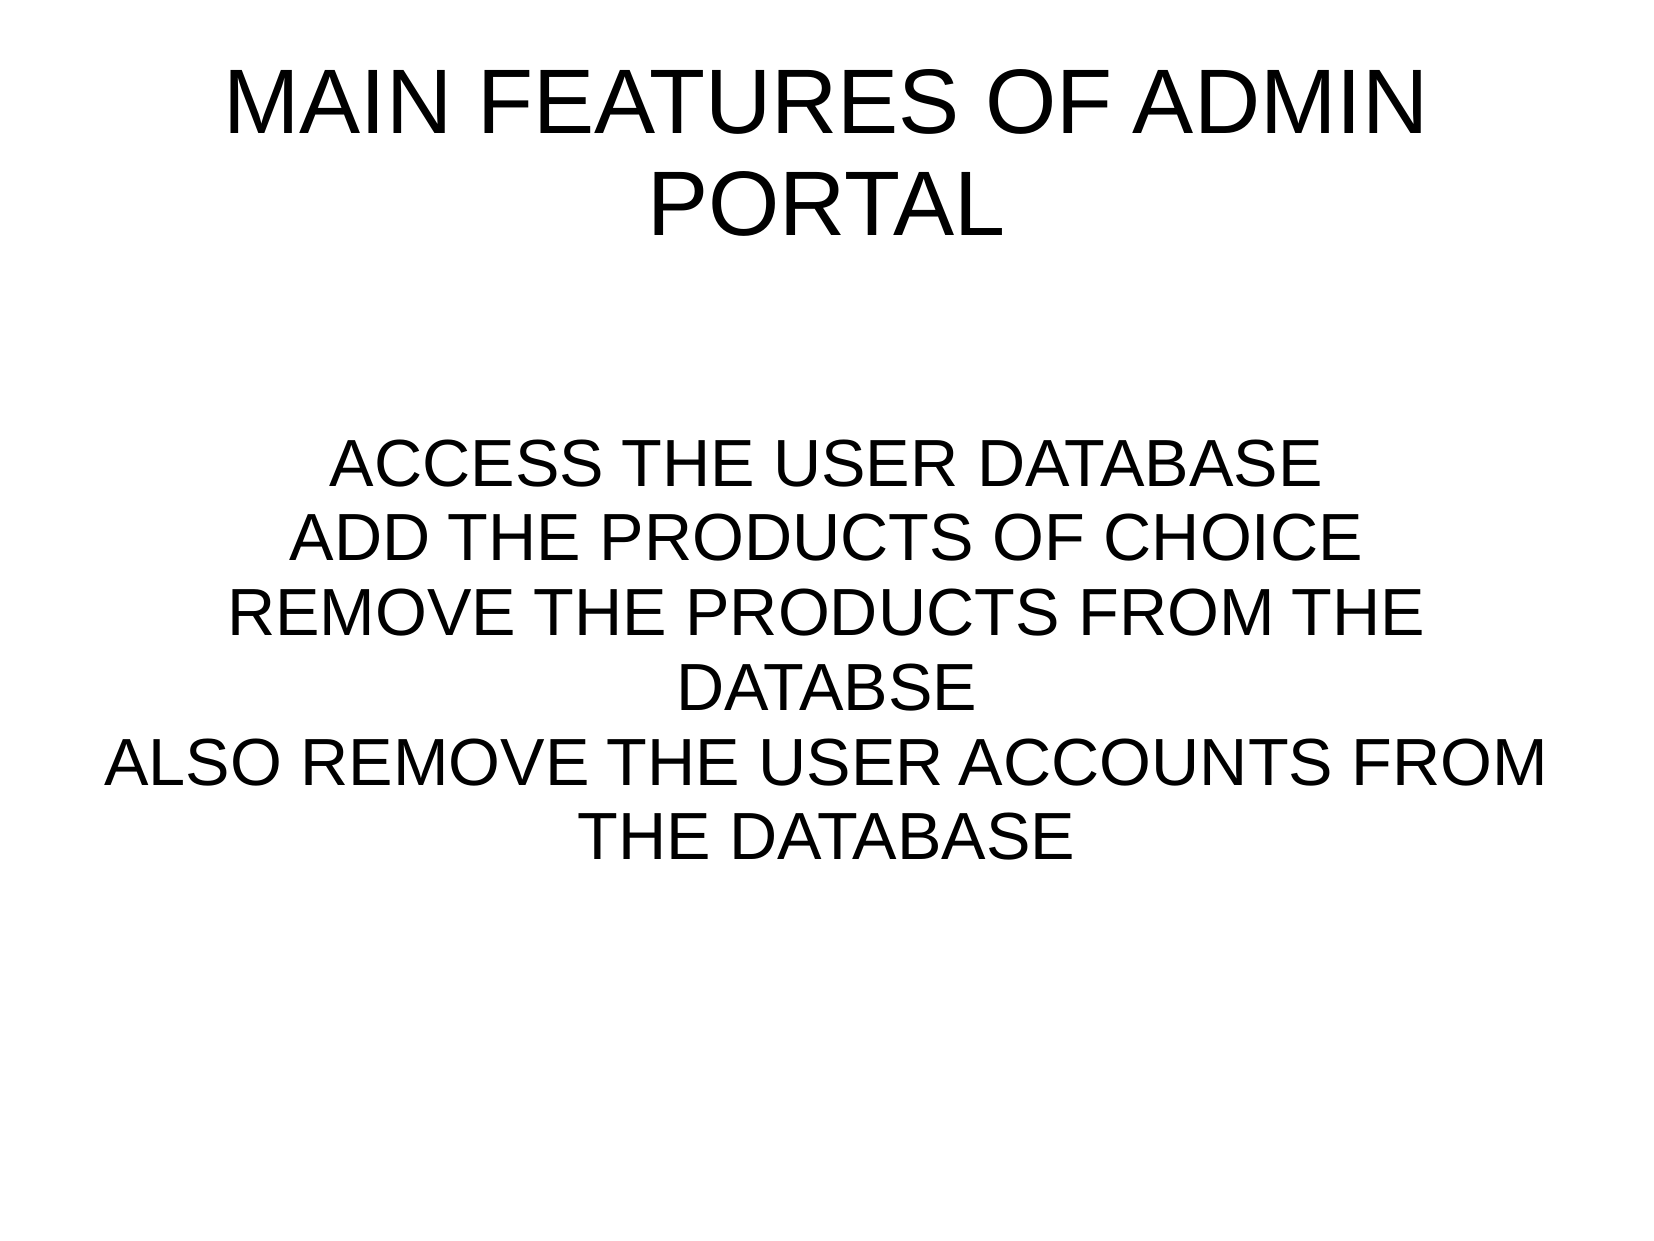

# MAIN FEATURES OF ADMIN PORTAL
ACCESS THE USER DATABASE
ADD THE PRODUCTS OF CHOICE
REMOVE THE PRODUCTS FROM THE DATABSE
ALSO REMOVE THE USER ACCOUNTS FROM THE DATABASE